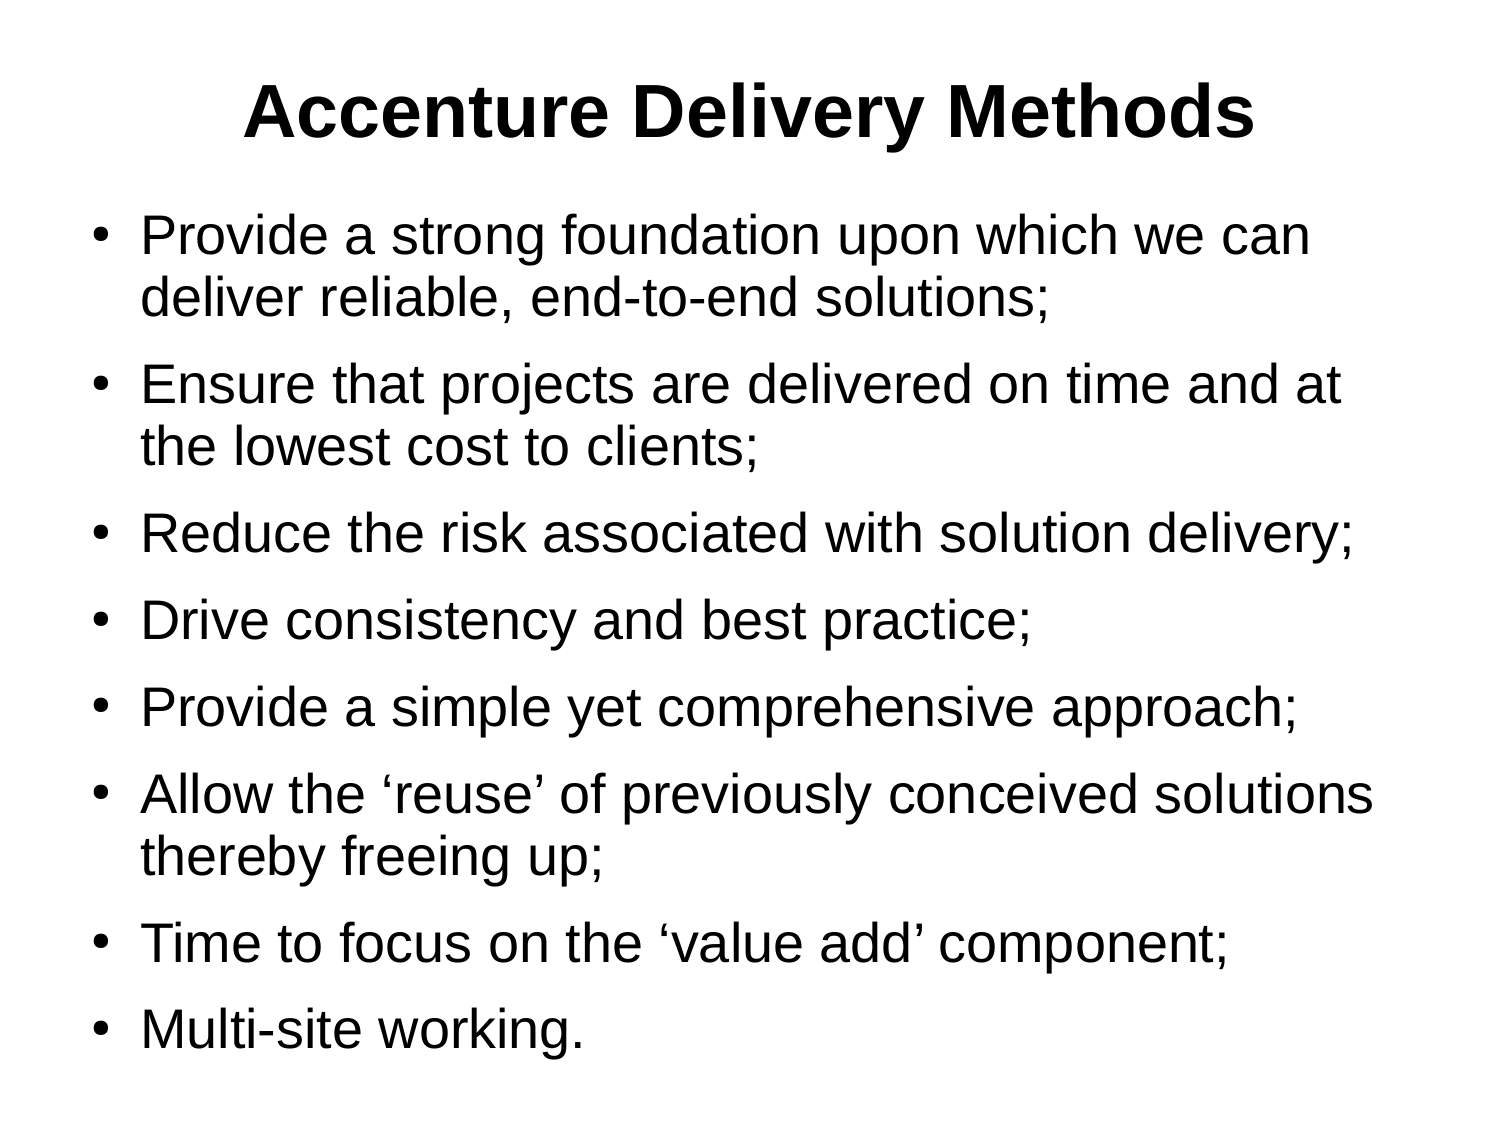

# Accenture Delivery Methods
Provide a strong foundation upon which we can deliver reliable, end-to-end solutions;
Ensure that projects are delivered on time and at the lowest cost to clients;
Reduce the risk associated with solution delivery;
Drive consistency and best practice;
Provide a simple yet comprehensive approach;
Allow the ‘reuse’ of previously conceived solutions thereby freeing up;
Time to focus on the ‘value add’ component;
Multi-site working.